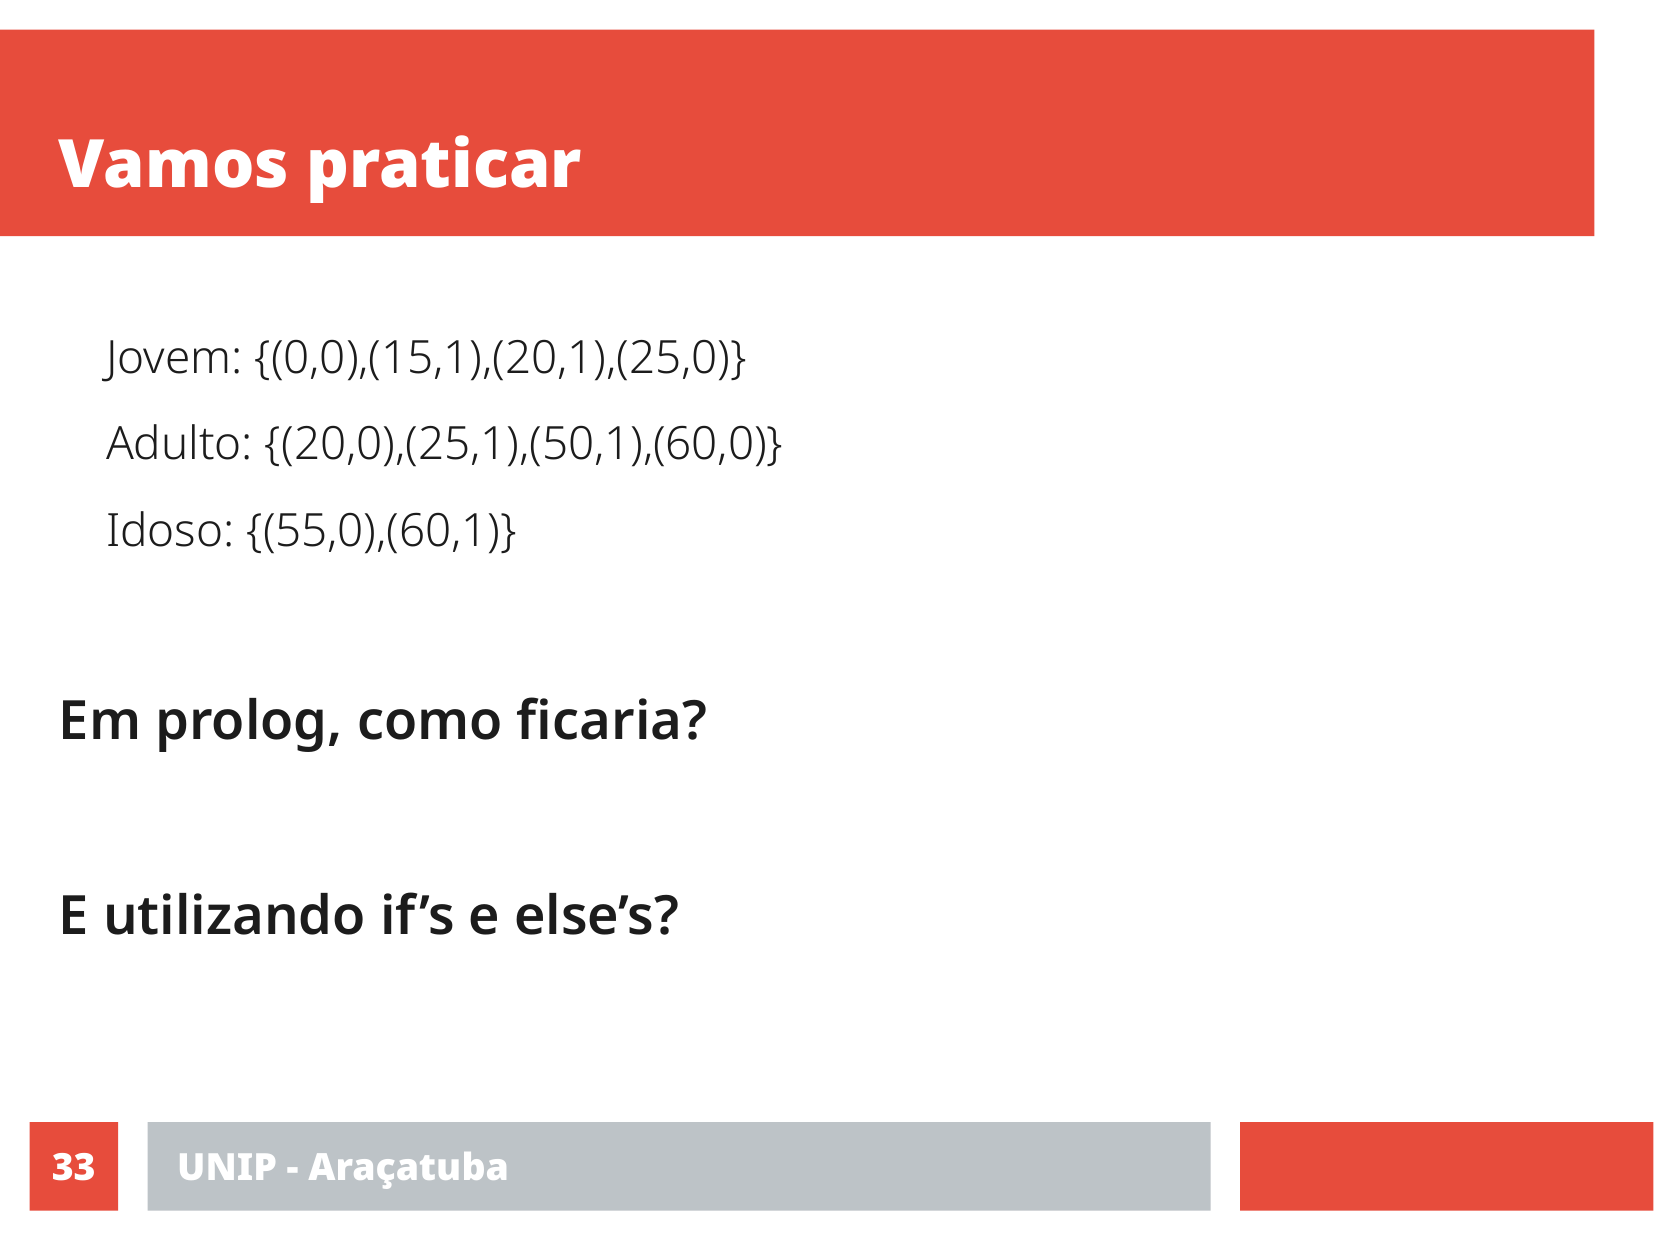

# Vamos praticar
Jovem: {(0,0),(15,1),(20,1),(25,0)}
Adulto: {(20,0),(25,1),(50,1),(60,0)}
Idoso: {(55,0),(60,1)}
Em prolog, como ficaria?
E utilizando if’s e else’s?
33
UNIP - Araçatuba